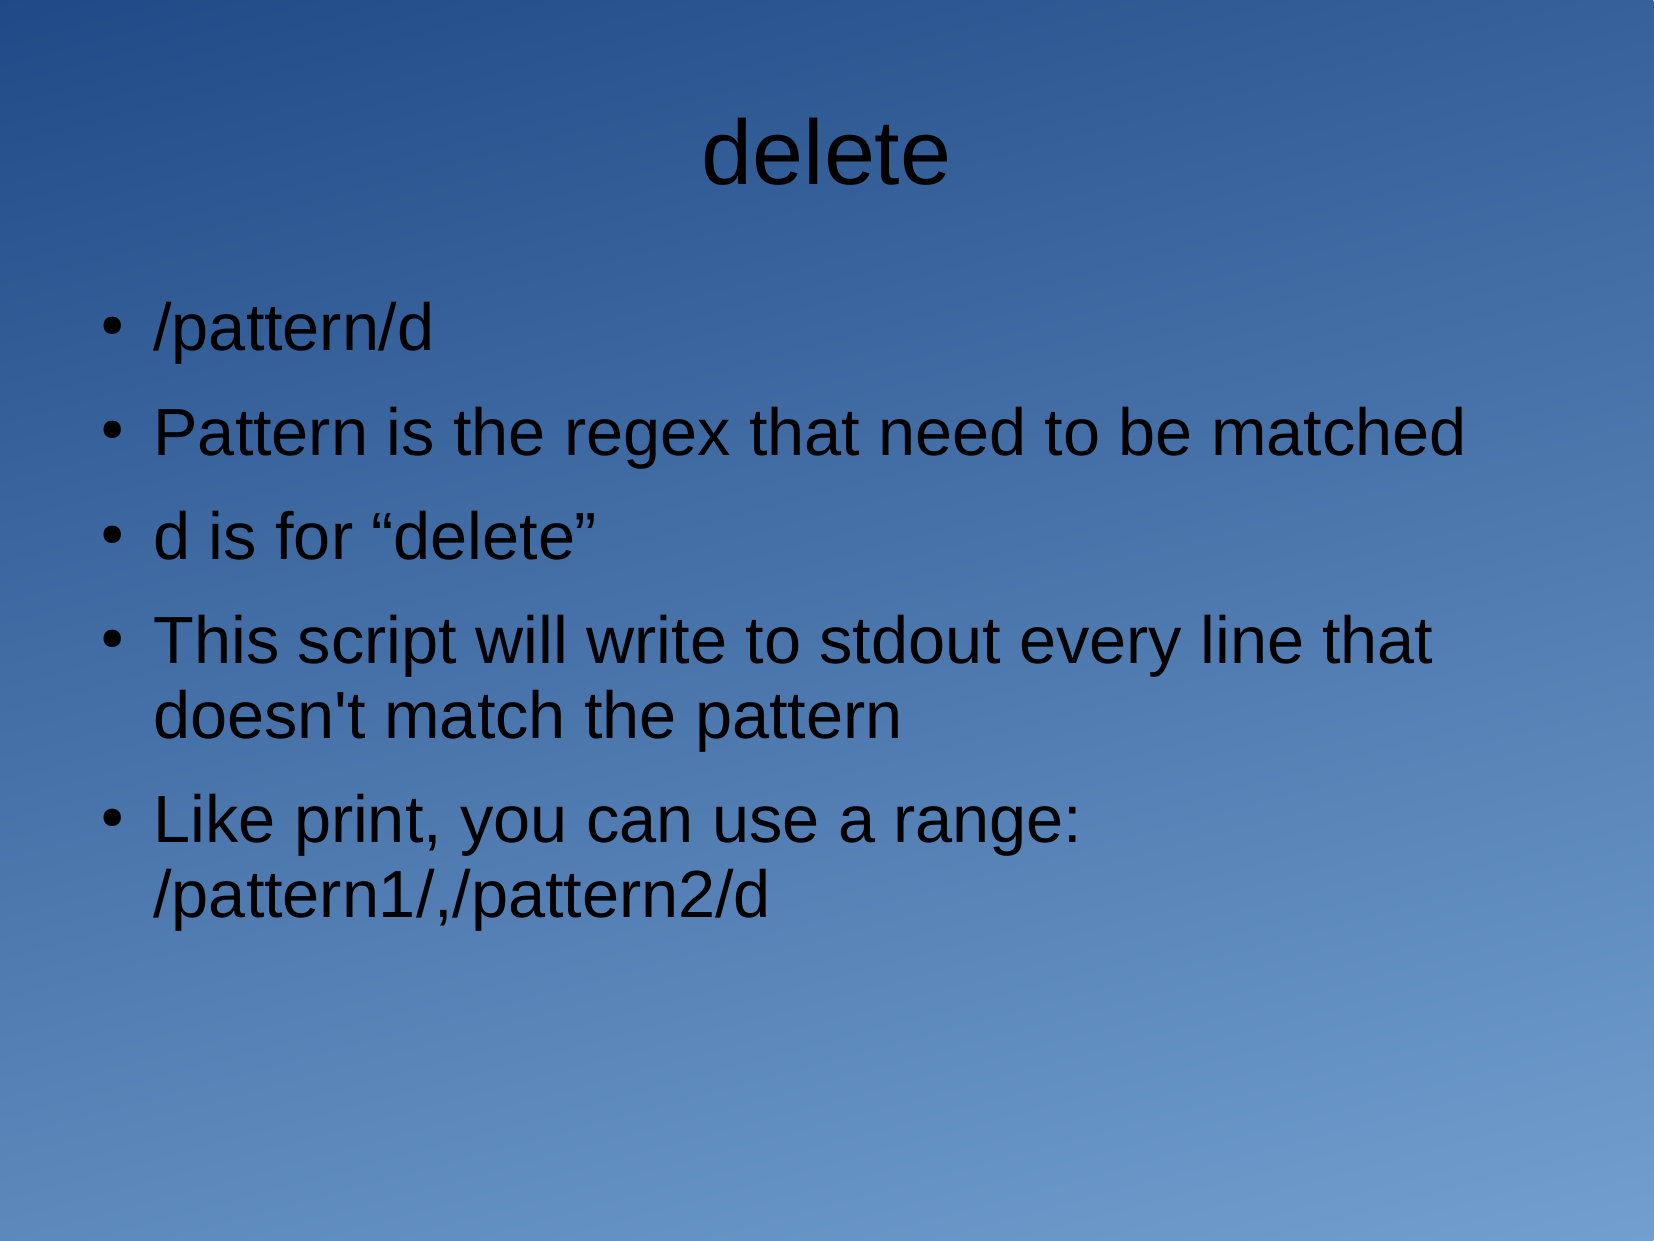

# delete
/pattern/d
Pattern is the regex that need to be matched
d is for “delete”
This script will write to stdout every line that doesn't match the pattern
Like print, you can use a range: /pattern1/,/pattern2/d